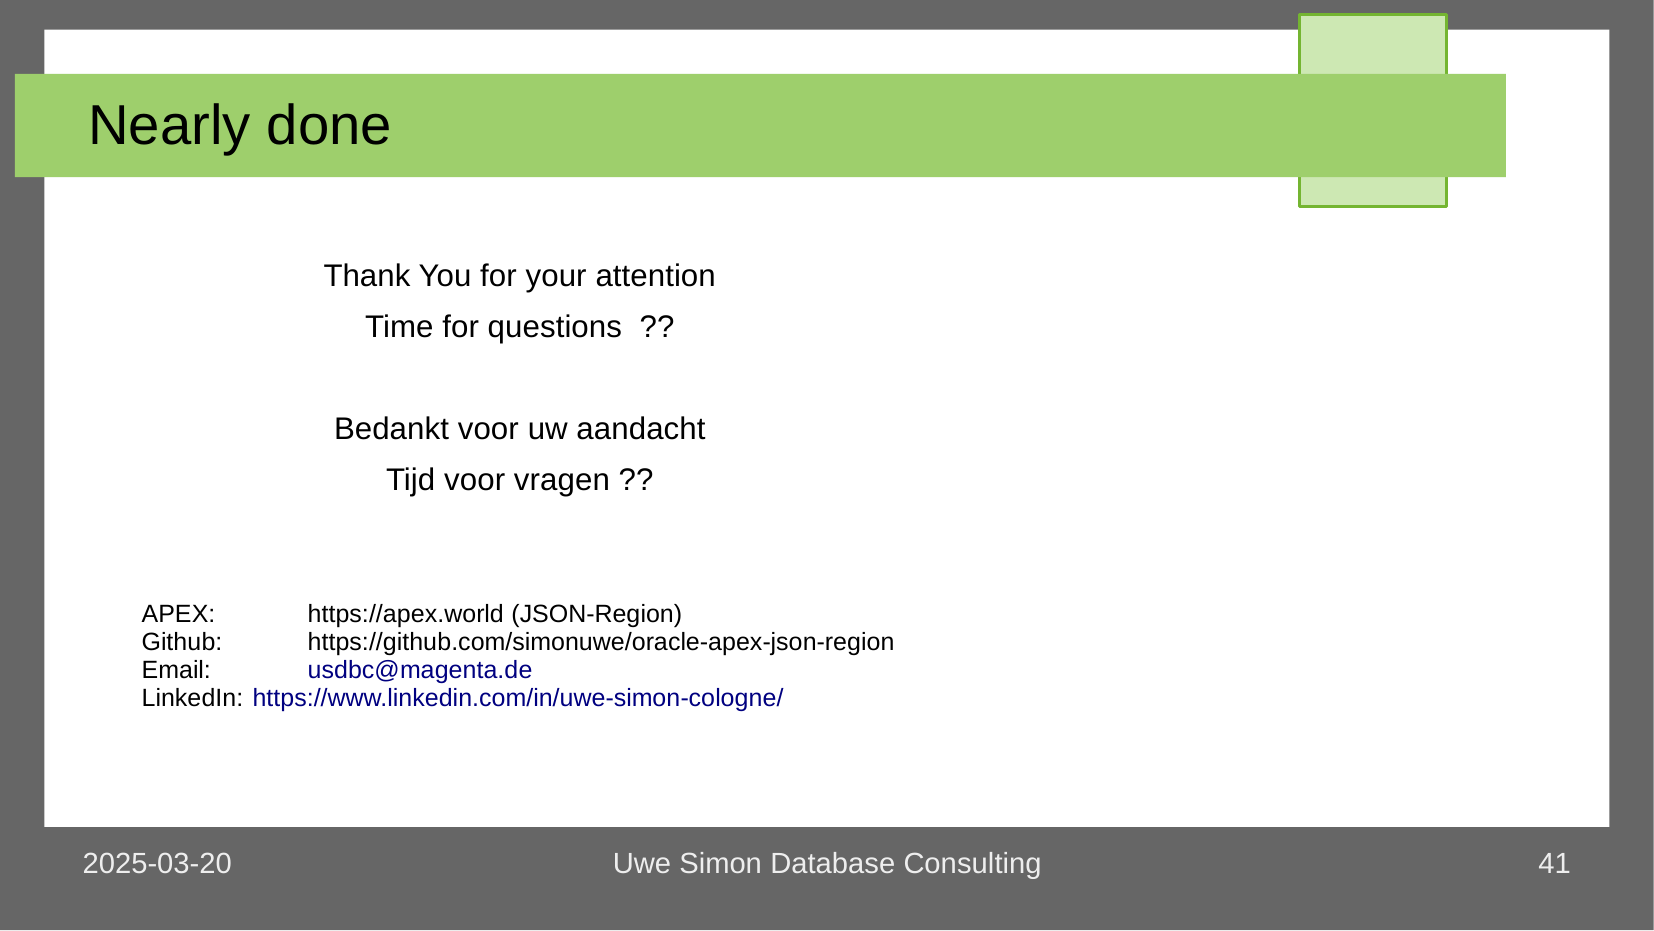

# Nearly done
Thank You for your attention
Time for questions ??
Bedankt voor uw aandacht
Tijd voor vragen ??
APEX:	 	https://apex.world (JSON-Region)
Github:	 	https://github.com/simonuwe/oracle-apex-json-region
Email:	 	usdbc@magenta.de
LinkedIn:	https://www.linkedin.com/in/uwe-simon-cologne/
2024-04-24
Uwe Simon Database Consulting
41